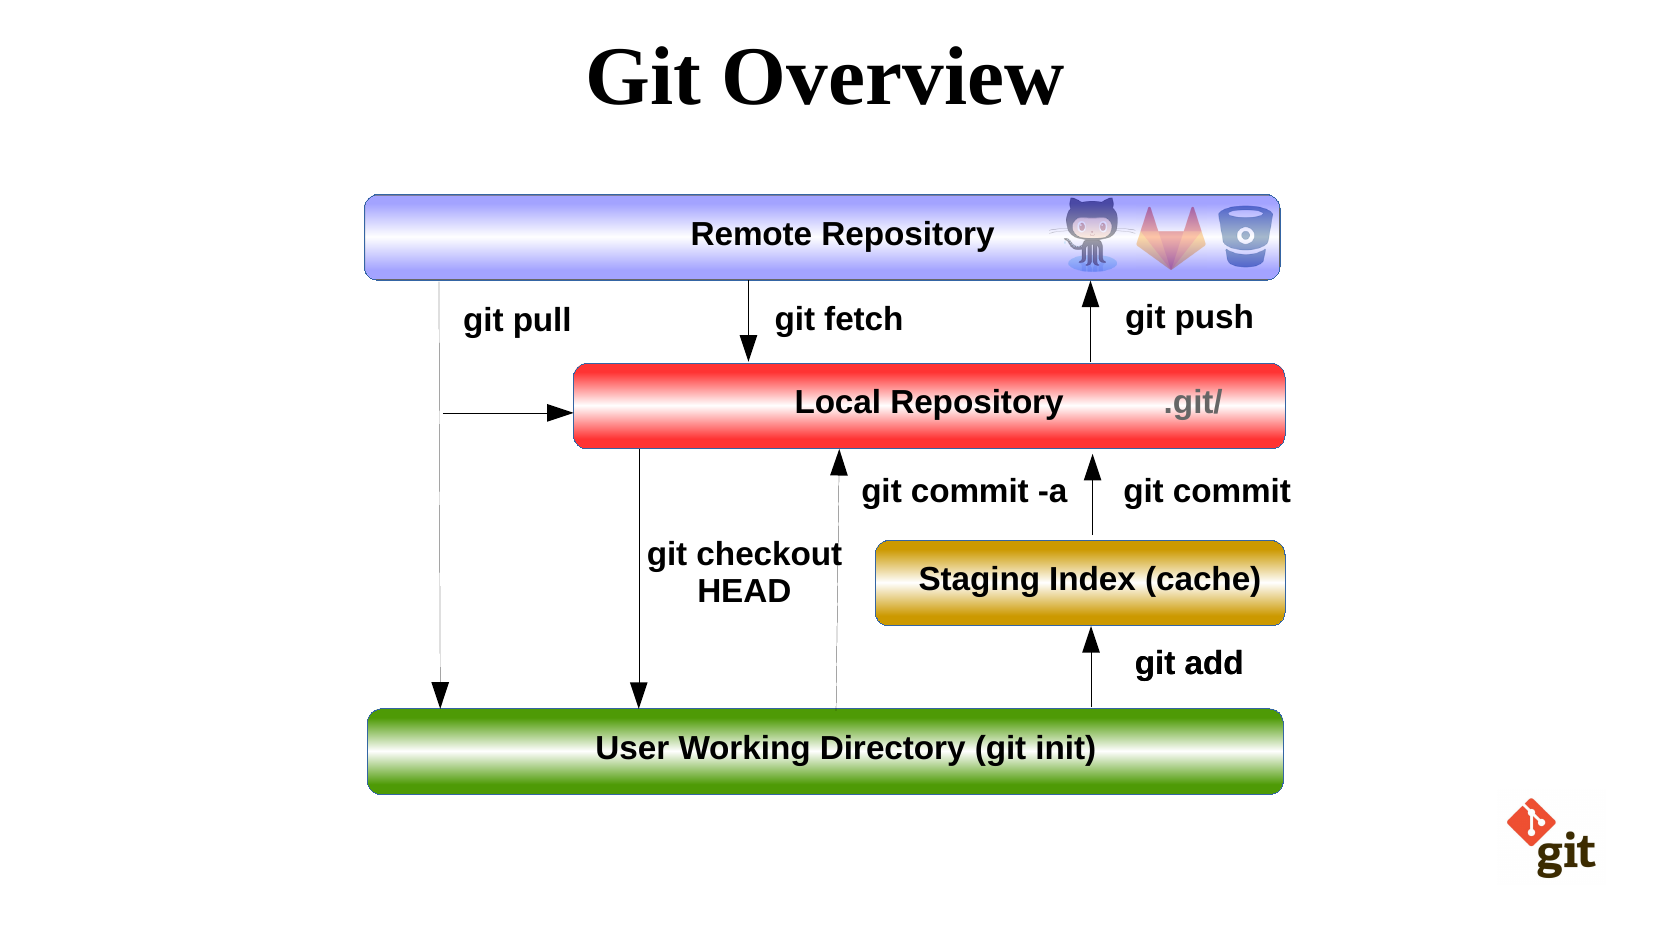

Git Overview
Remote Repository
git push
git fetch
git pull
.git/
Local Repository
git commit -a
git commit
git checkout HEAD
Staging Index (cache)
git add
git add
User Working Directory (git init)